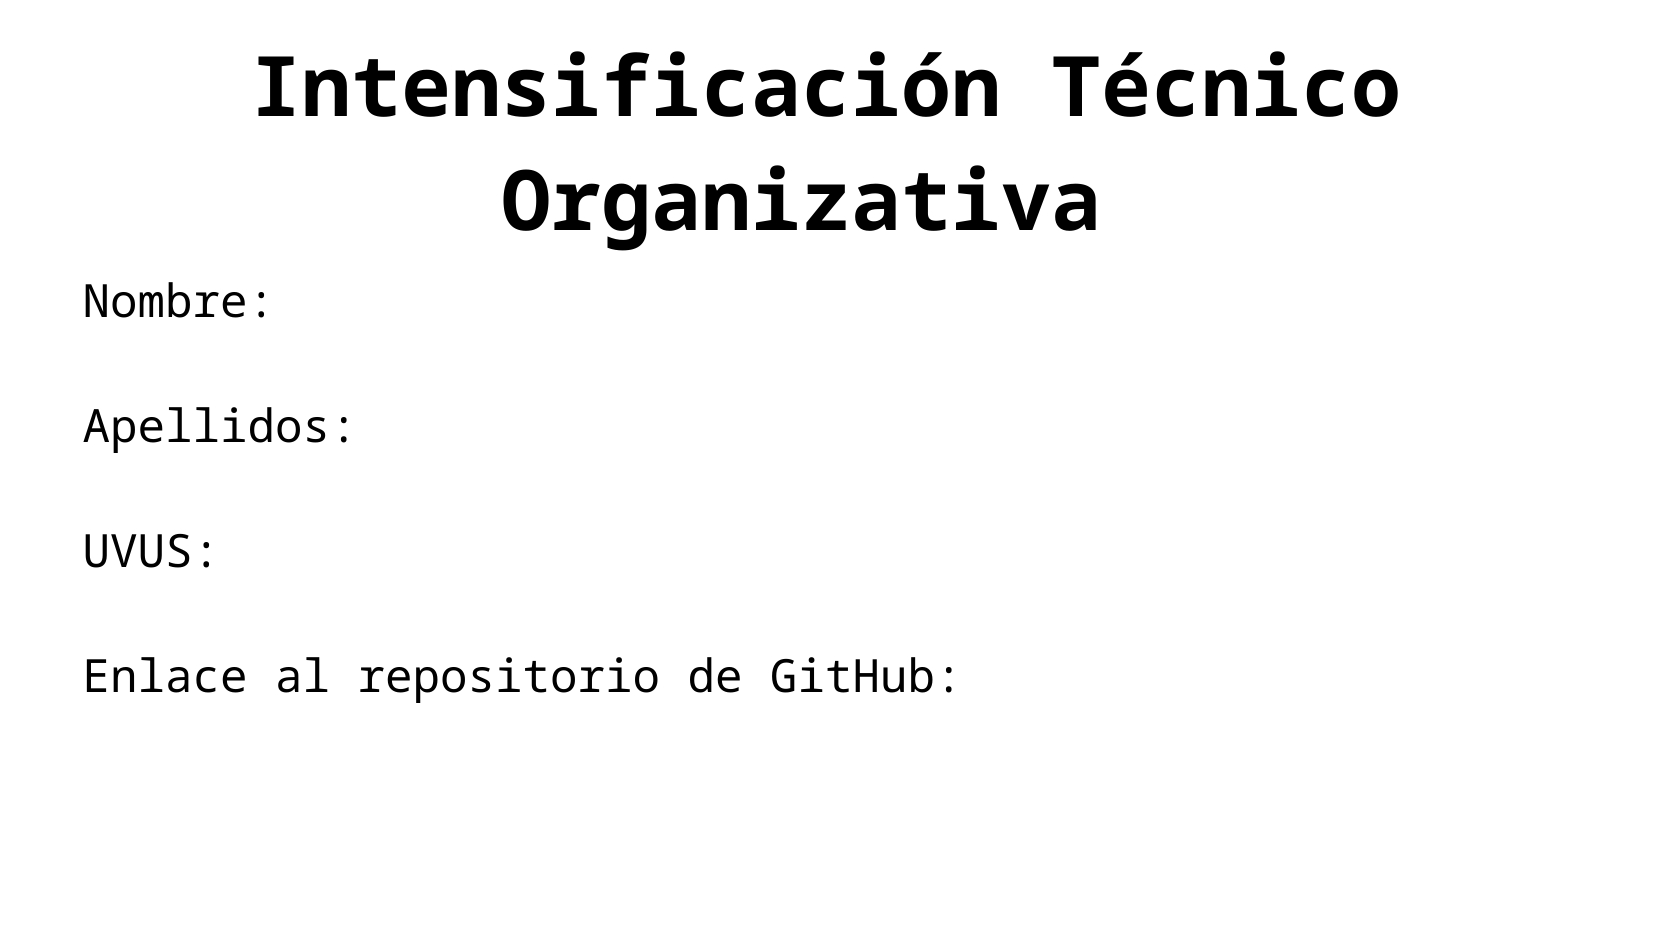

# Intensificación Técnico Organizativa
Nombre:
Apellidos:
UVUS:
Enlace al repositorio de GitHub: